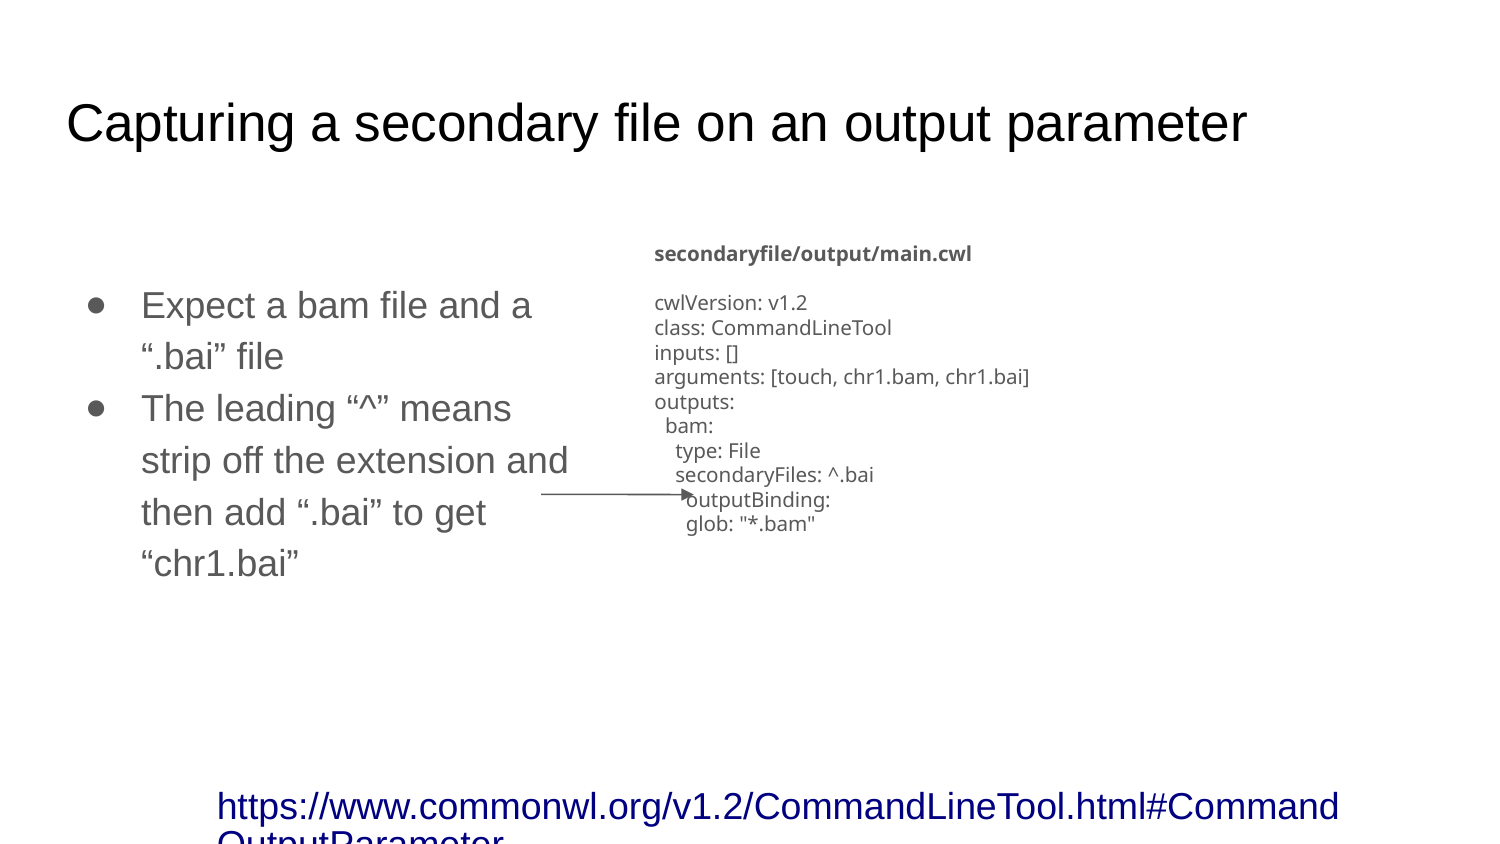

# Capturing a secondary file on an output parameter
Expect a bam file and a “.bai” file
The leading “^” means strip off the extension and then add “.bai” to get “chr1.bai”
secondaryfile/output/main.cwl
cwlVersion: v1.2
class: CommandLineTool
inputs: []
arguments: [touch, chr1.bam, chr1.bai]
outputs:
 bam:
 type: File
 secondaryFiles: ^.bai
 outputBinding:
 glob: "*.bam"
https://www.commonwl.org/v1.2/CommandLineTool.html#CommandOutputParameter